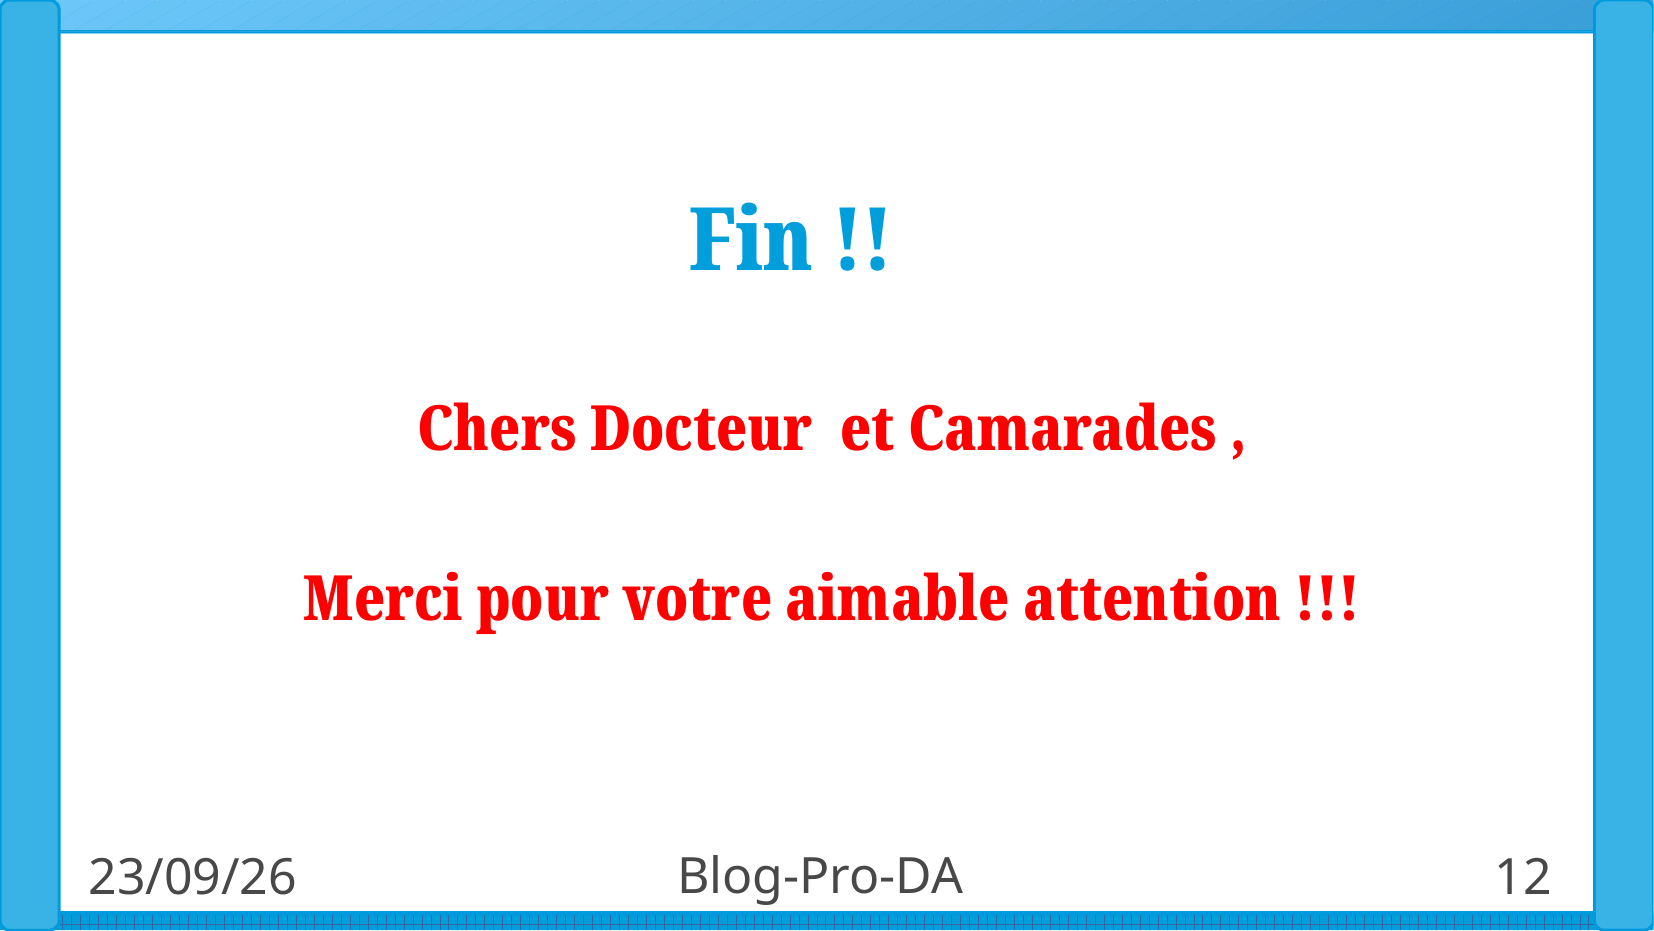

Fin !!
# Chers Docteur et Camarades ,
Merci pour votre aimable attention !!!
Blog-Pro-DA
12